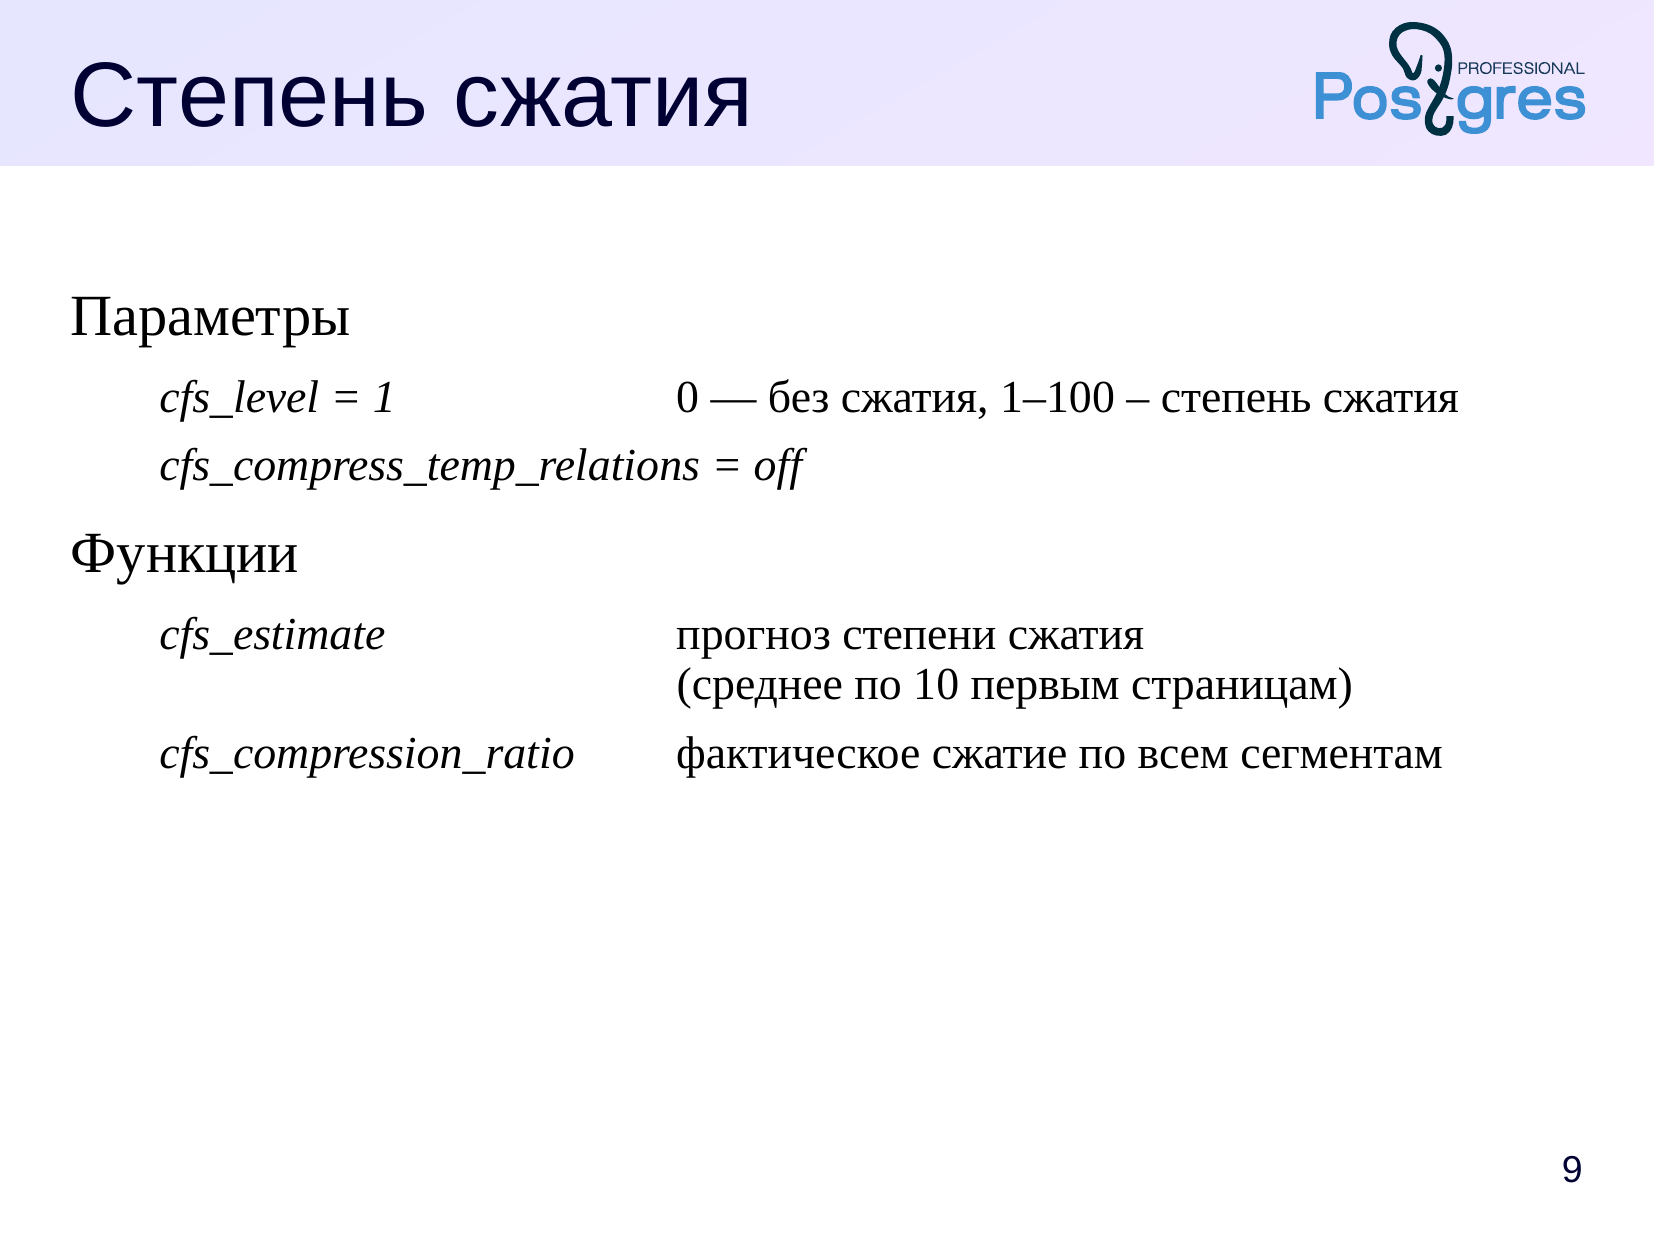

# Степень сжатия
Параметры
cfs_level = 1				0 — без сжатия, 1–100 – степень сжатия
cfs_compress_temp_relations = off
Функции
cfs_estimate				прогноз степени сжатия
 (среднее по 10 первым страницам)
cfs_compression_ratio		фактическое сжатие по всем сегментам